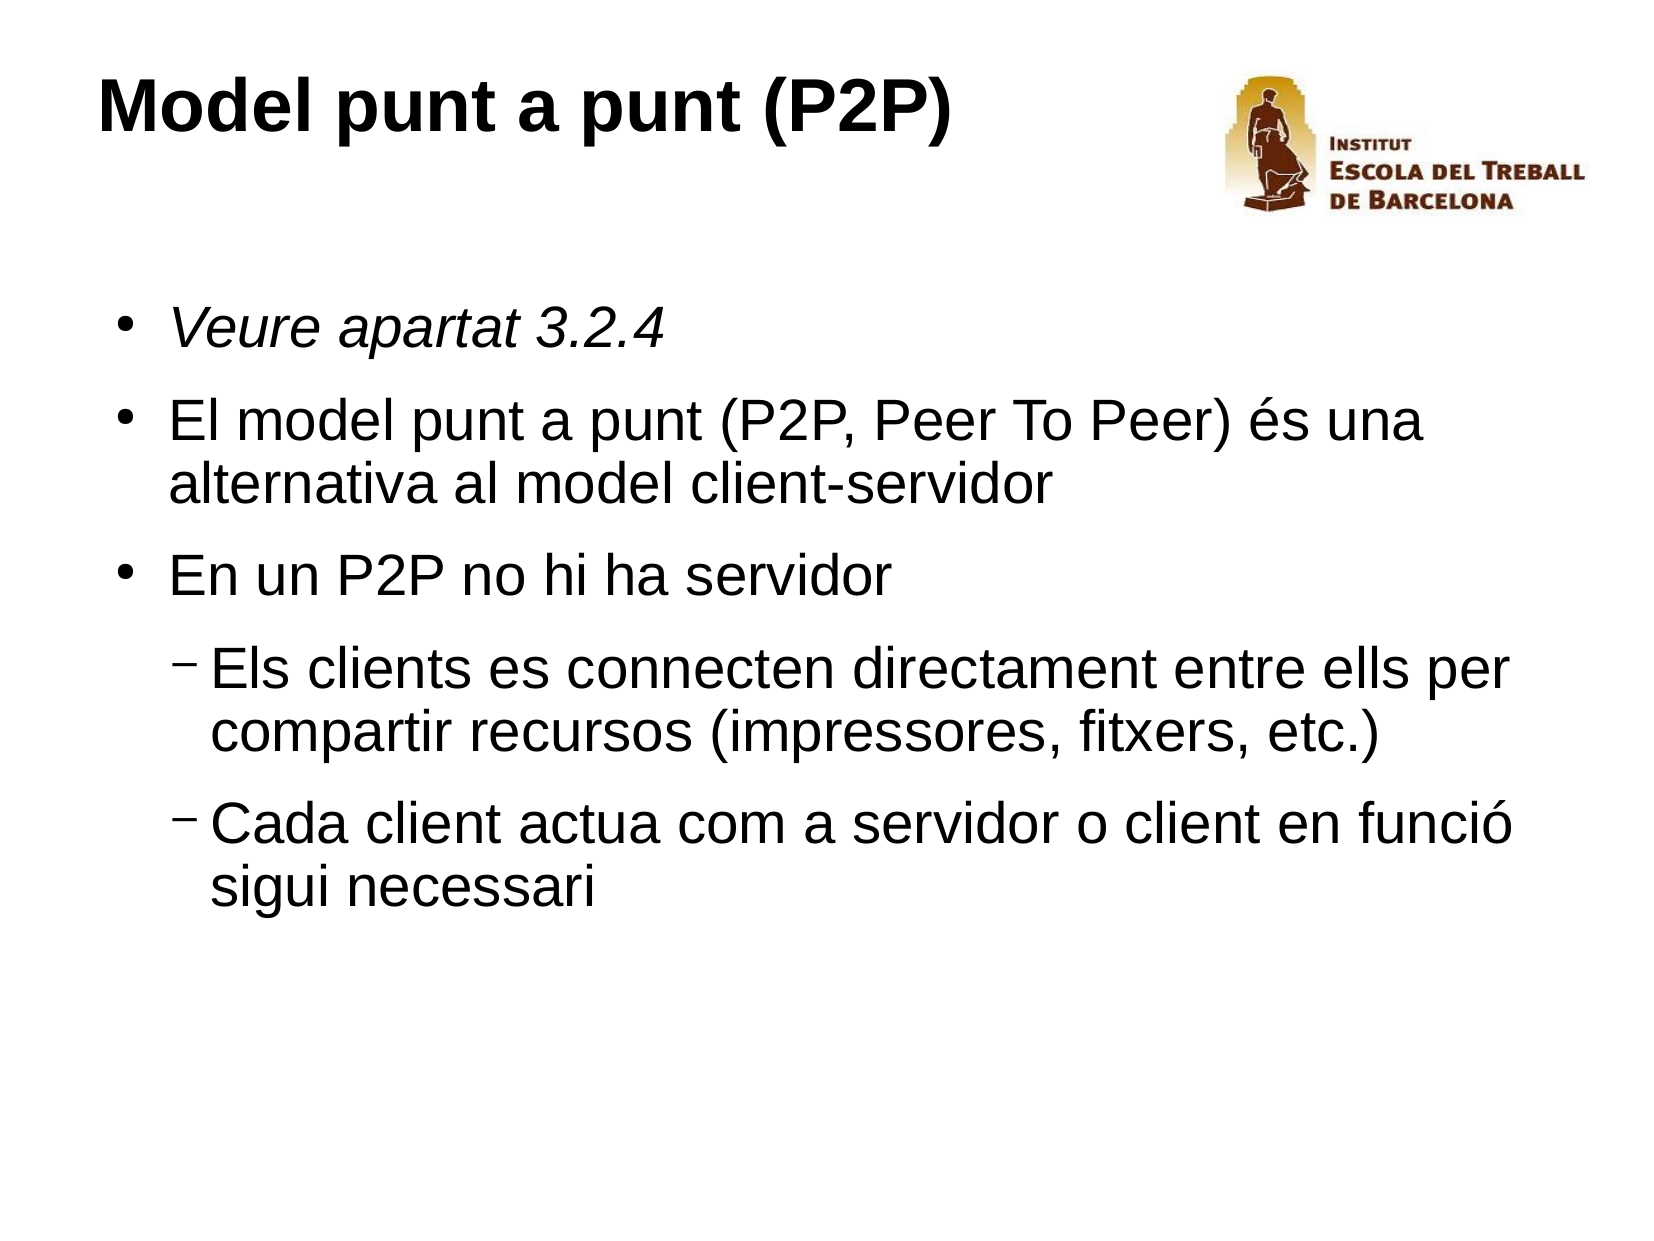

# Model punt a punt (P2P)
Veure apartat 3.2.4
El model punt a punt (P2P, Peer To Peer) és una alternativa al model client-servidor
En un P2P no hi ha servidor
Els clients es connecten directament entre ells per compartir recursos (impressores, fitxers, etc.)
Cada client actua com a servidor o client en funció sigui necessari